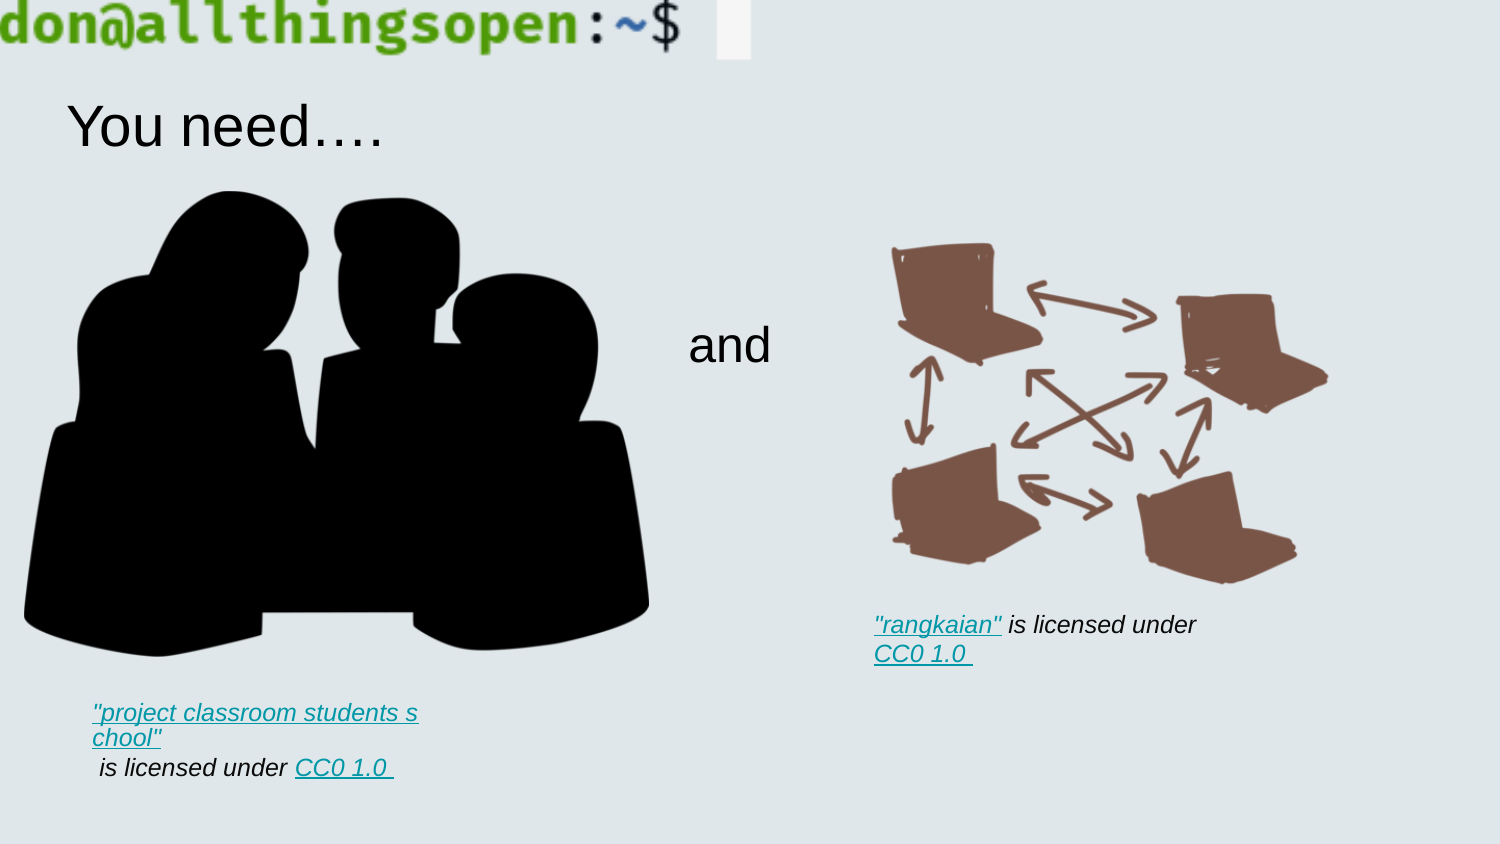

# You need….
and
"rangkaian" is licensed under CC0 1.0
"project classroom students school" is licensed under CC0 1.0